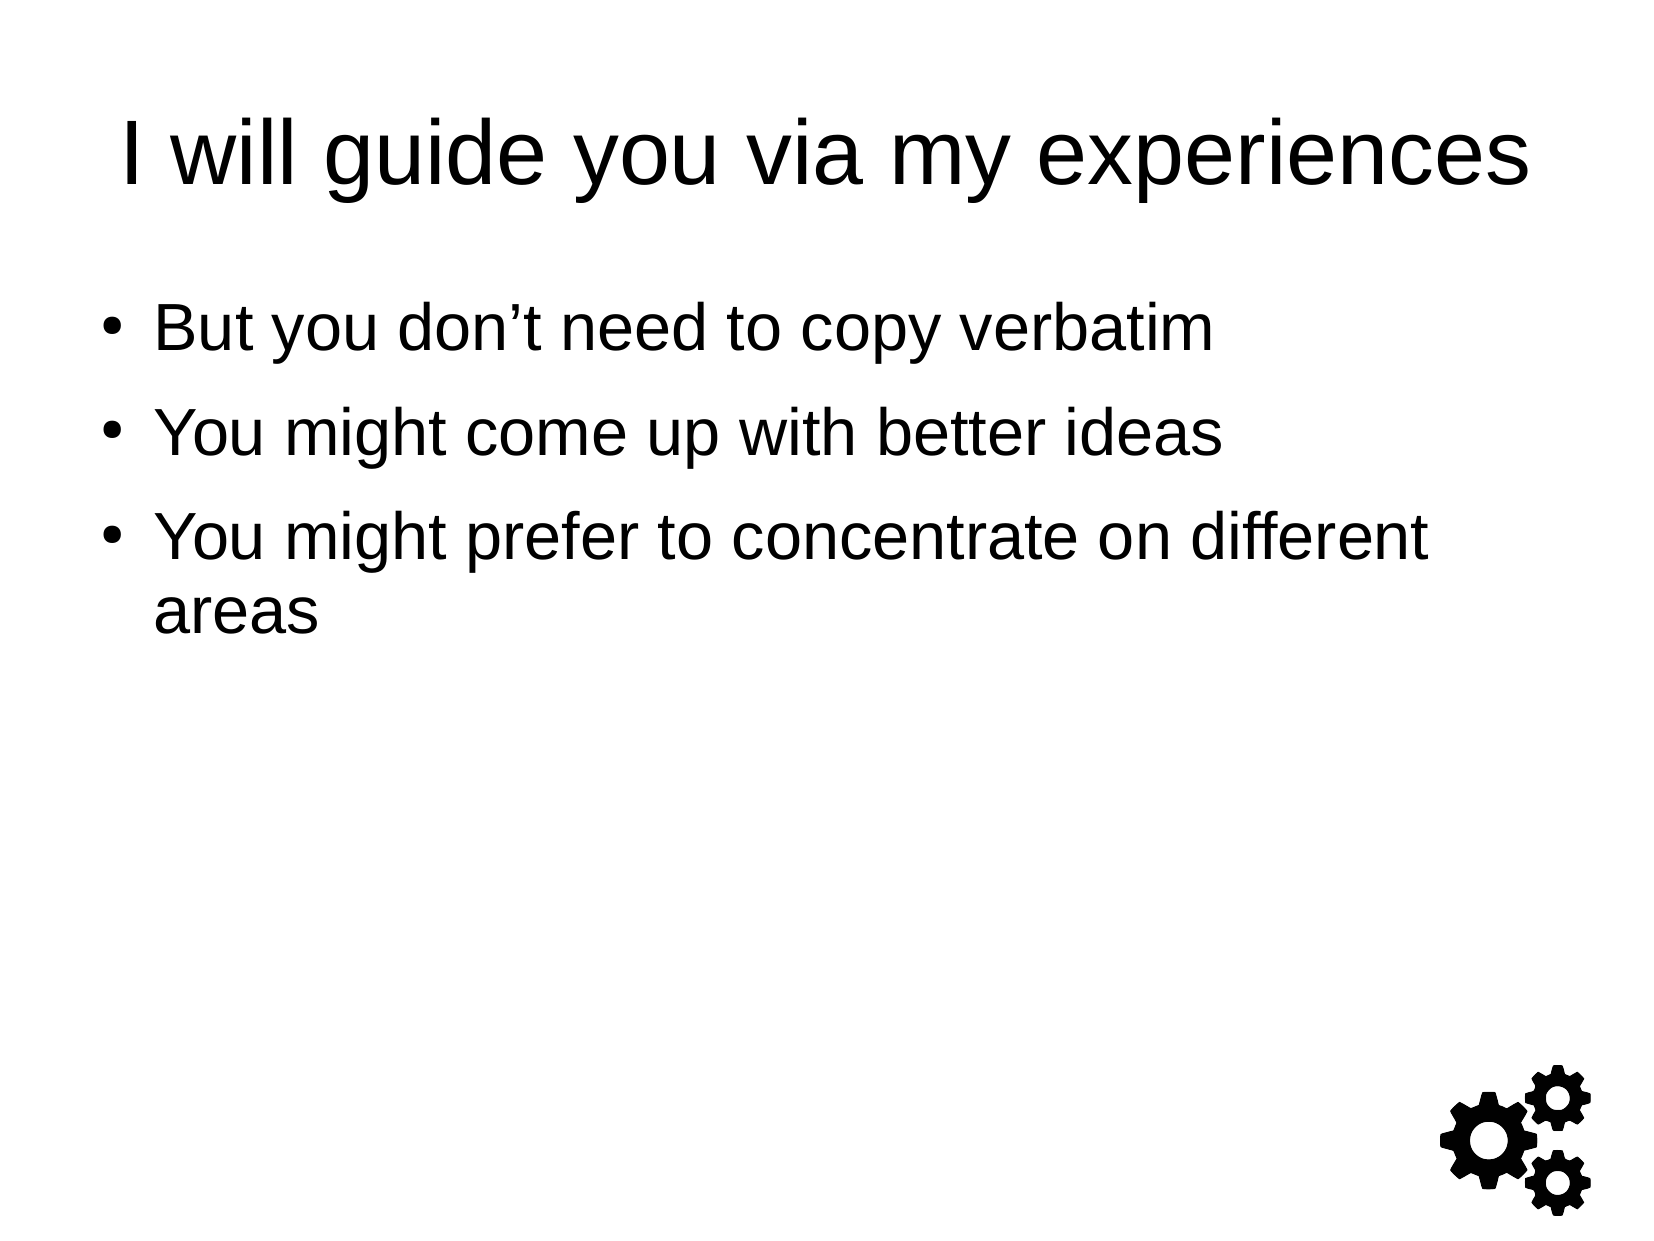

# I will guide you via my experiences
But you don’t need to copy verbatim
You might come up with better ideas
You might prefer to concentrate on different areas